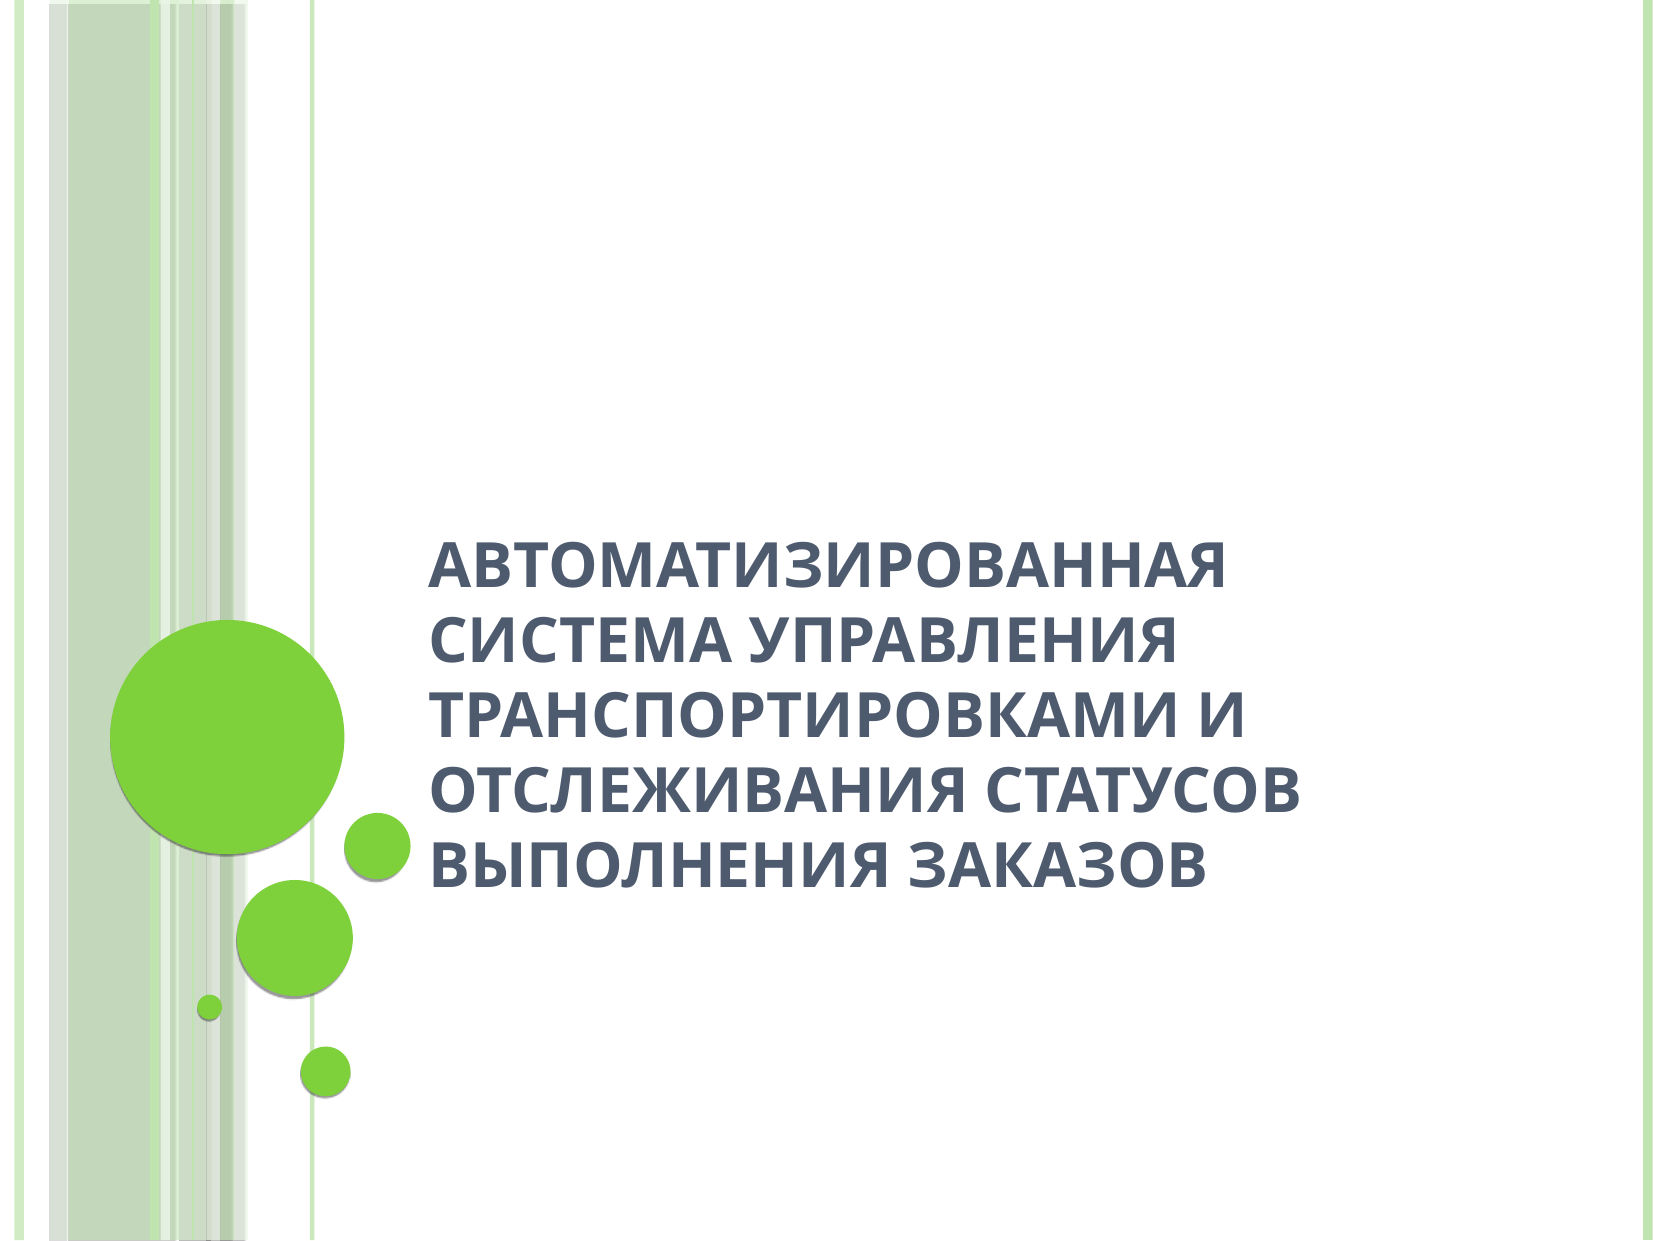

# Автоматизированная система управления транспортировками и отслеживания статусов выполнения заказов